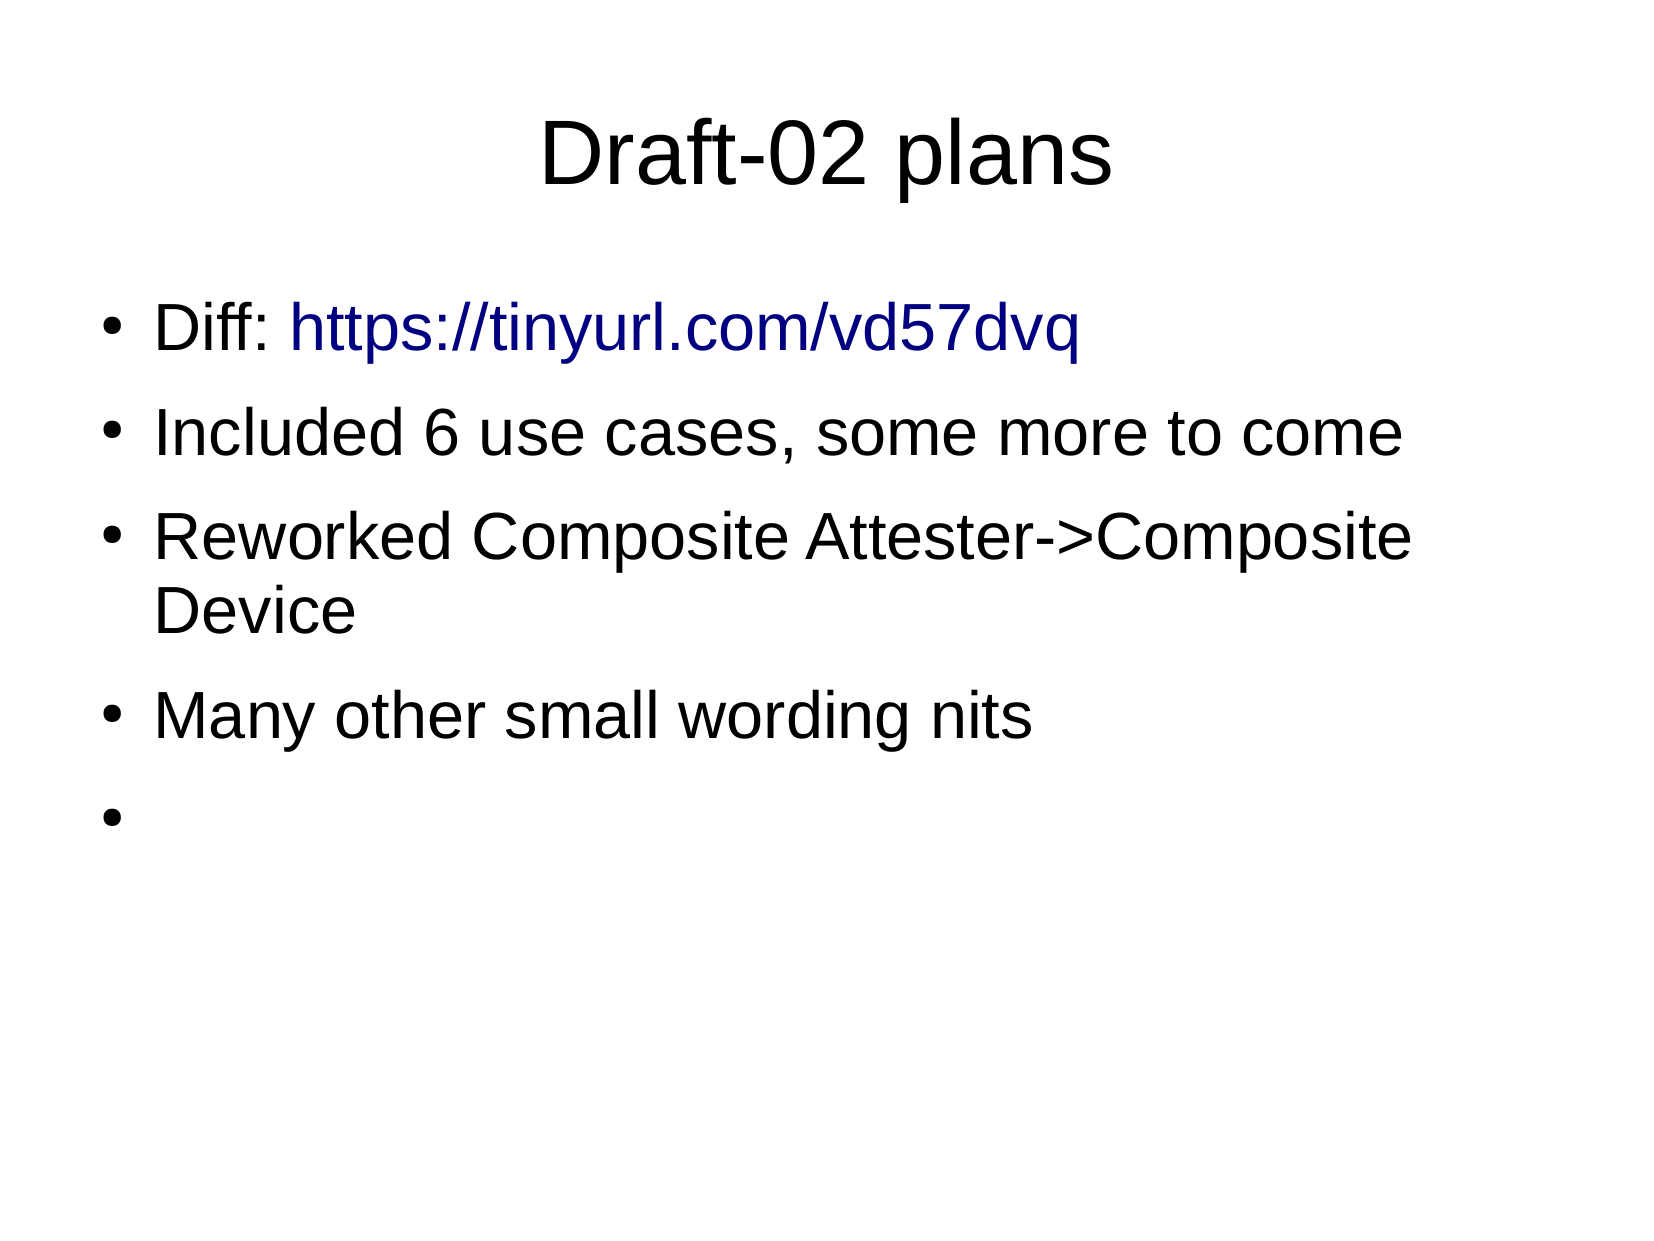

# Draft-02 plans
Diff: https://tinyurl.com/vd57dvq
Included 6 use cases, some more to come
Reworked Composite Attester->Composite Device
Many other small wording nits